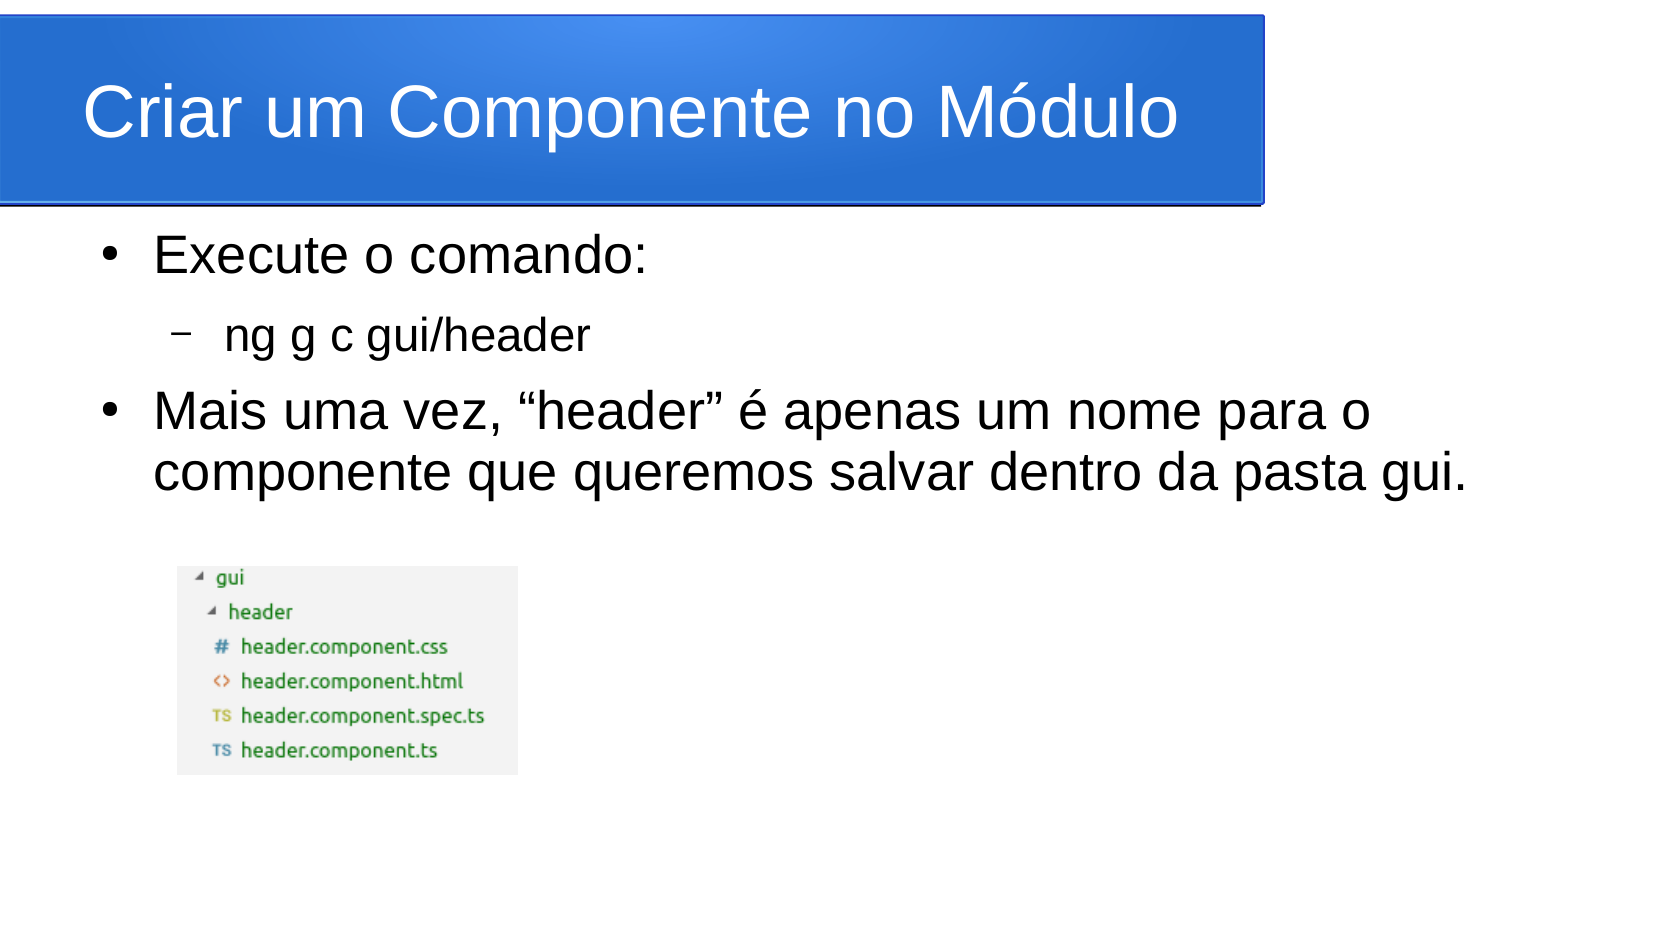

# Criar um Componente no Módulo
Execute o comando:
ng g c gui/header
Mais uma vez, “header” é apenas um nome para o componente que queremos salvar dentro da pasta gui.